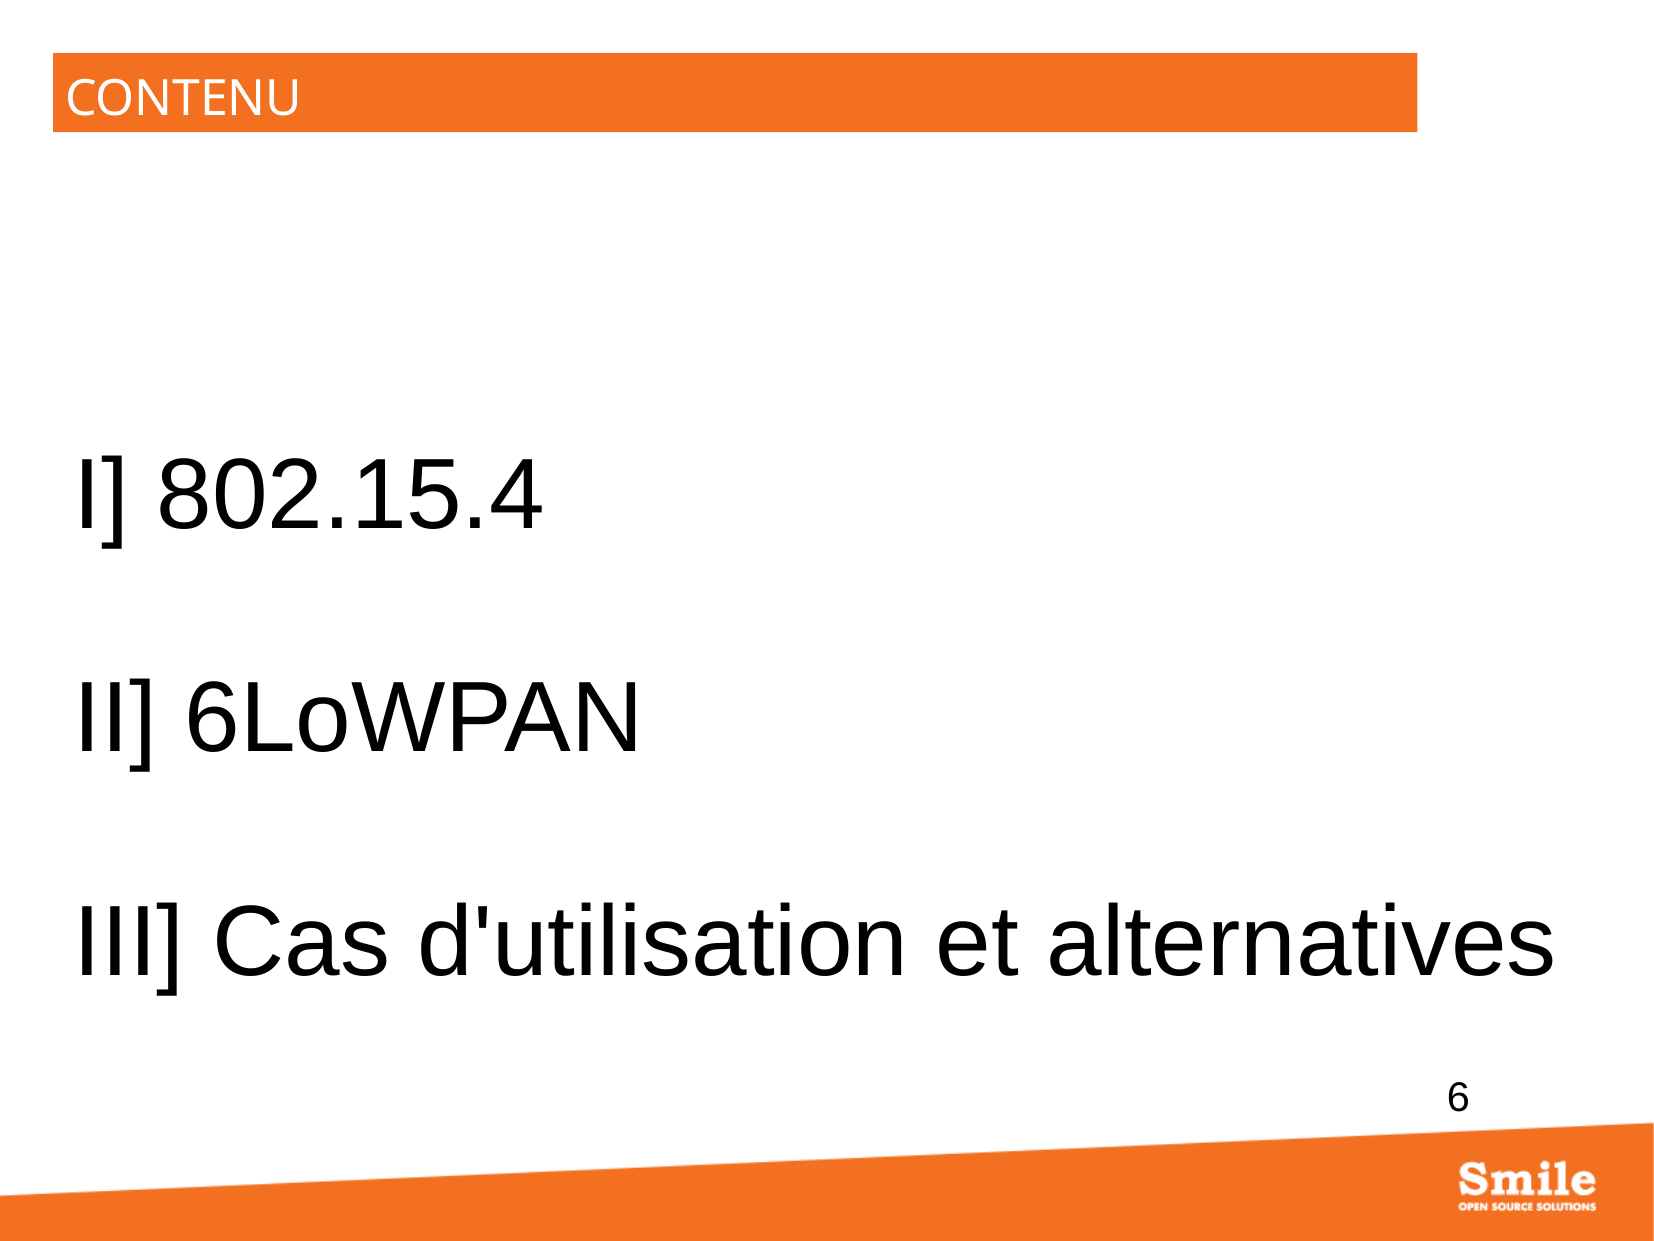

# Contenu
I] 802.15.4
II] 6LoWPAN
III] Cas d'utilisation et alternatives